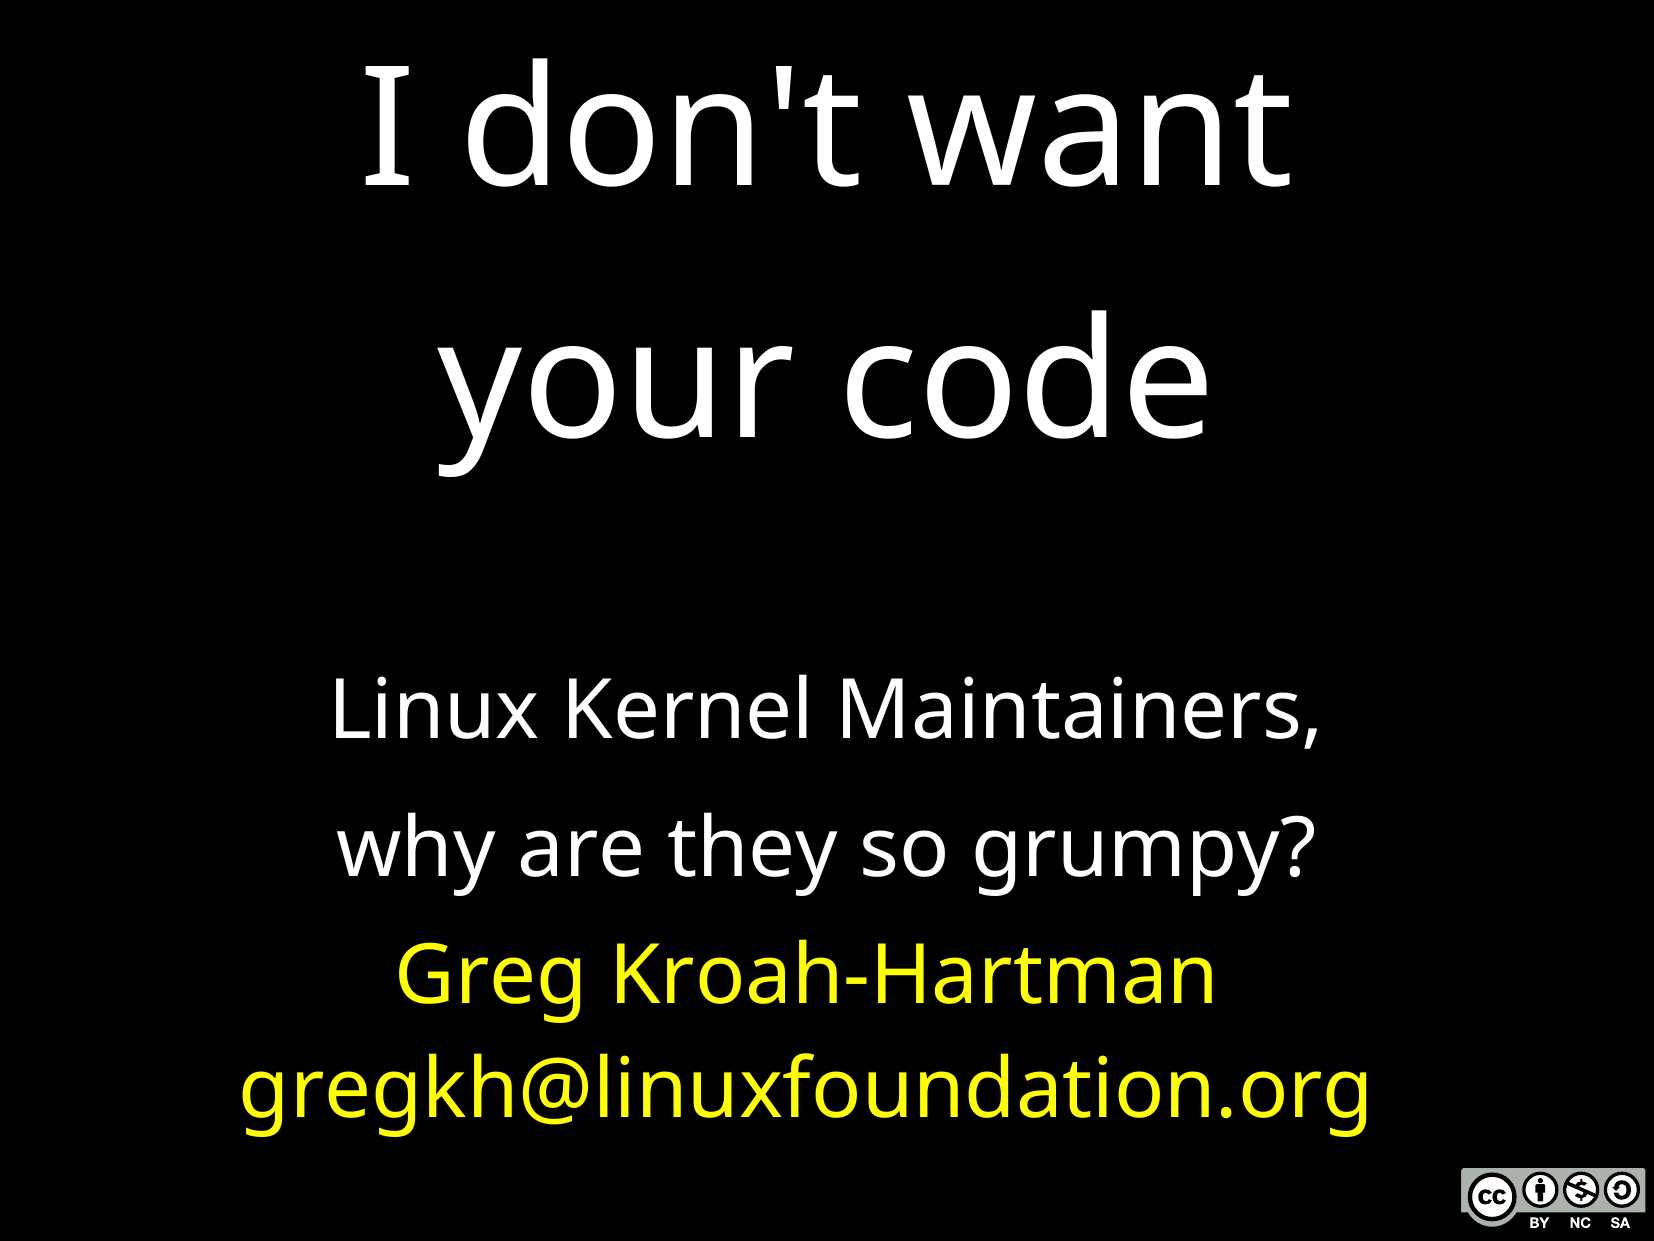

I don't want
your code
Linux Kernel Maintainers,
why are they so grumpy?
Greg Kroah-Hartman
gregkh@linuxfoundation.org